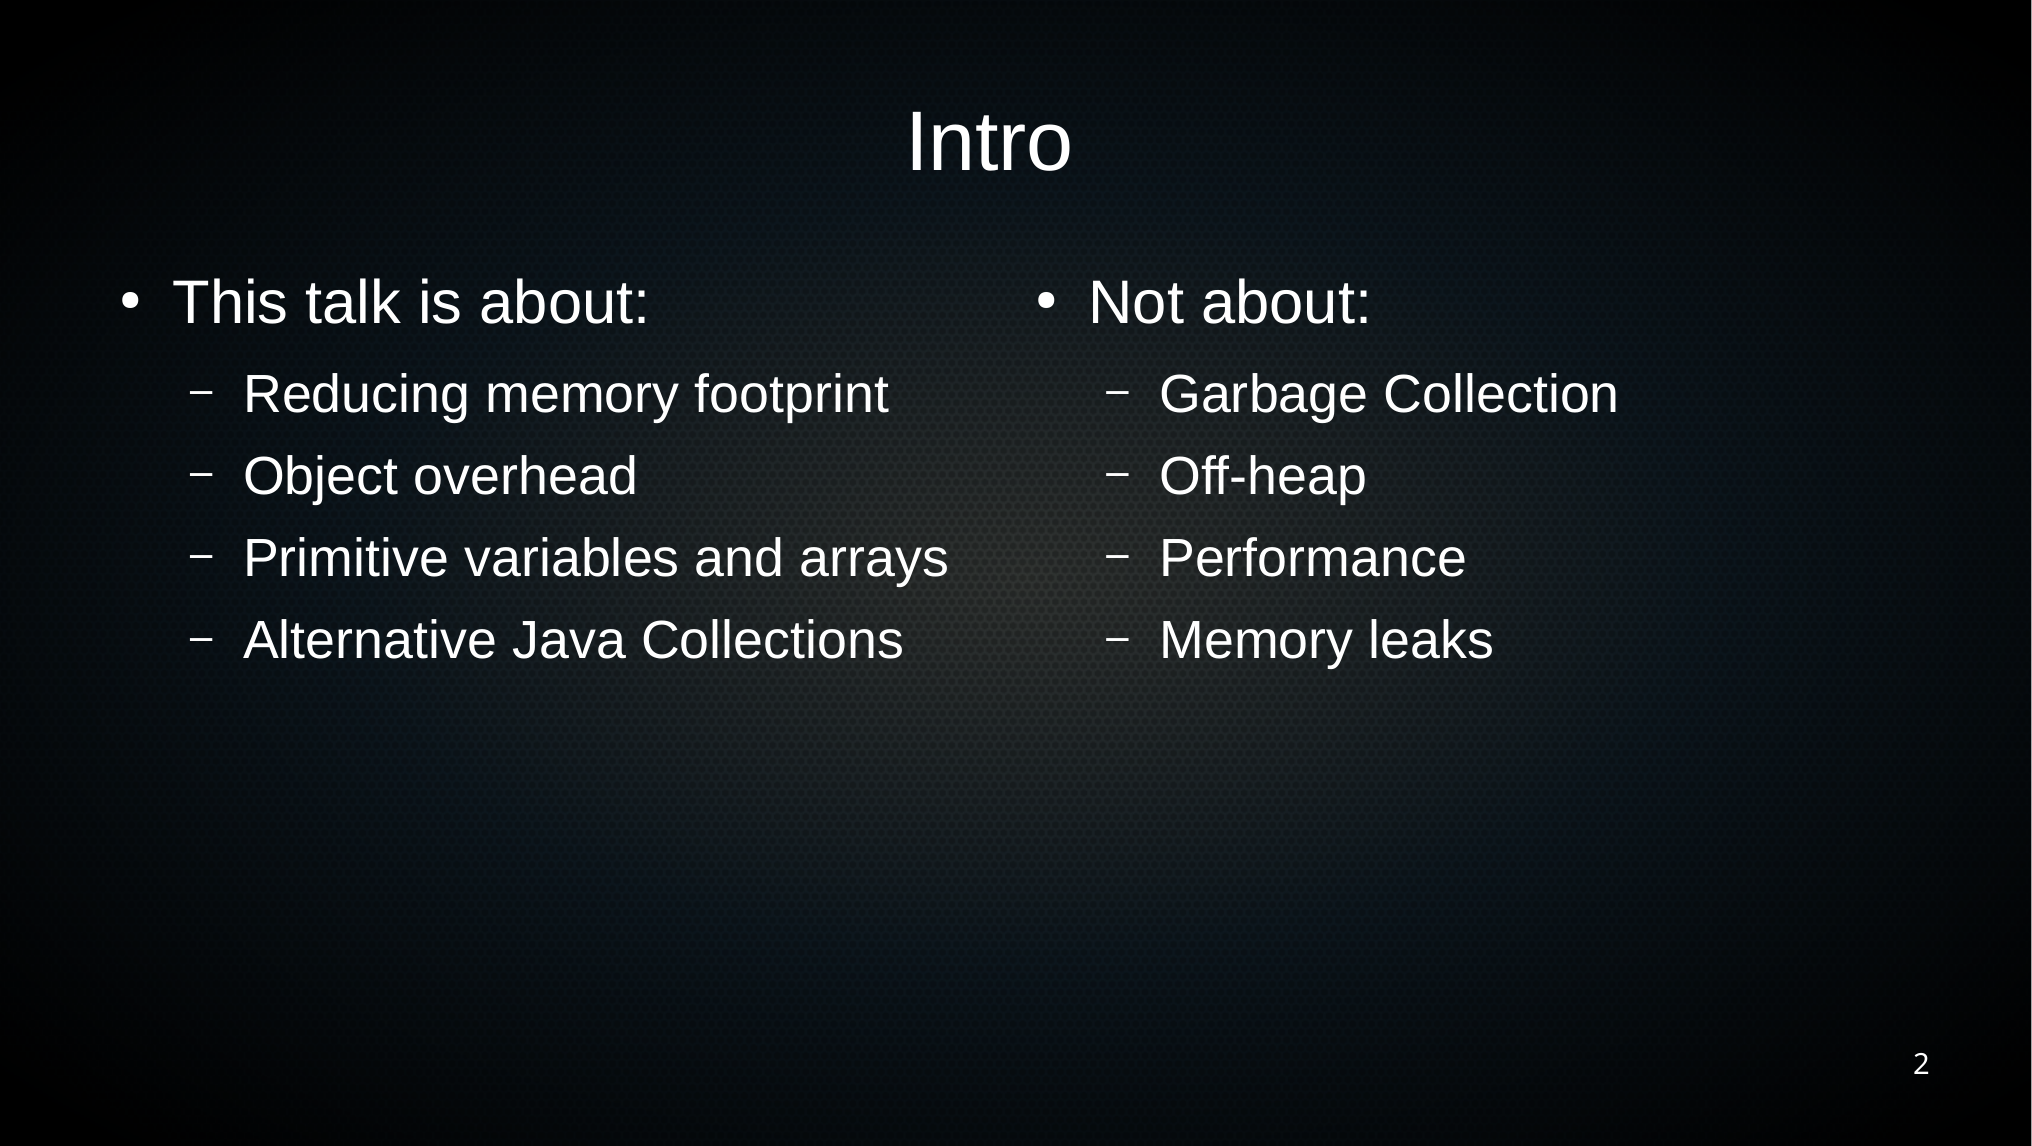

# Intro
This talk is about:
Reducing memory footprint
Object overhead
Primitive variables and arrays
Alternative Java Collections
Not about:
Garbage Collection
Off-heap
Performance
Memory leaks
2